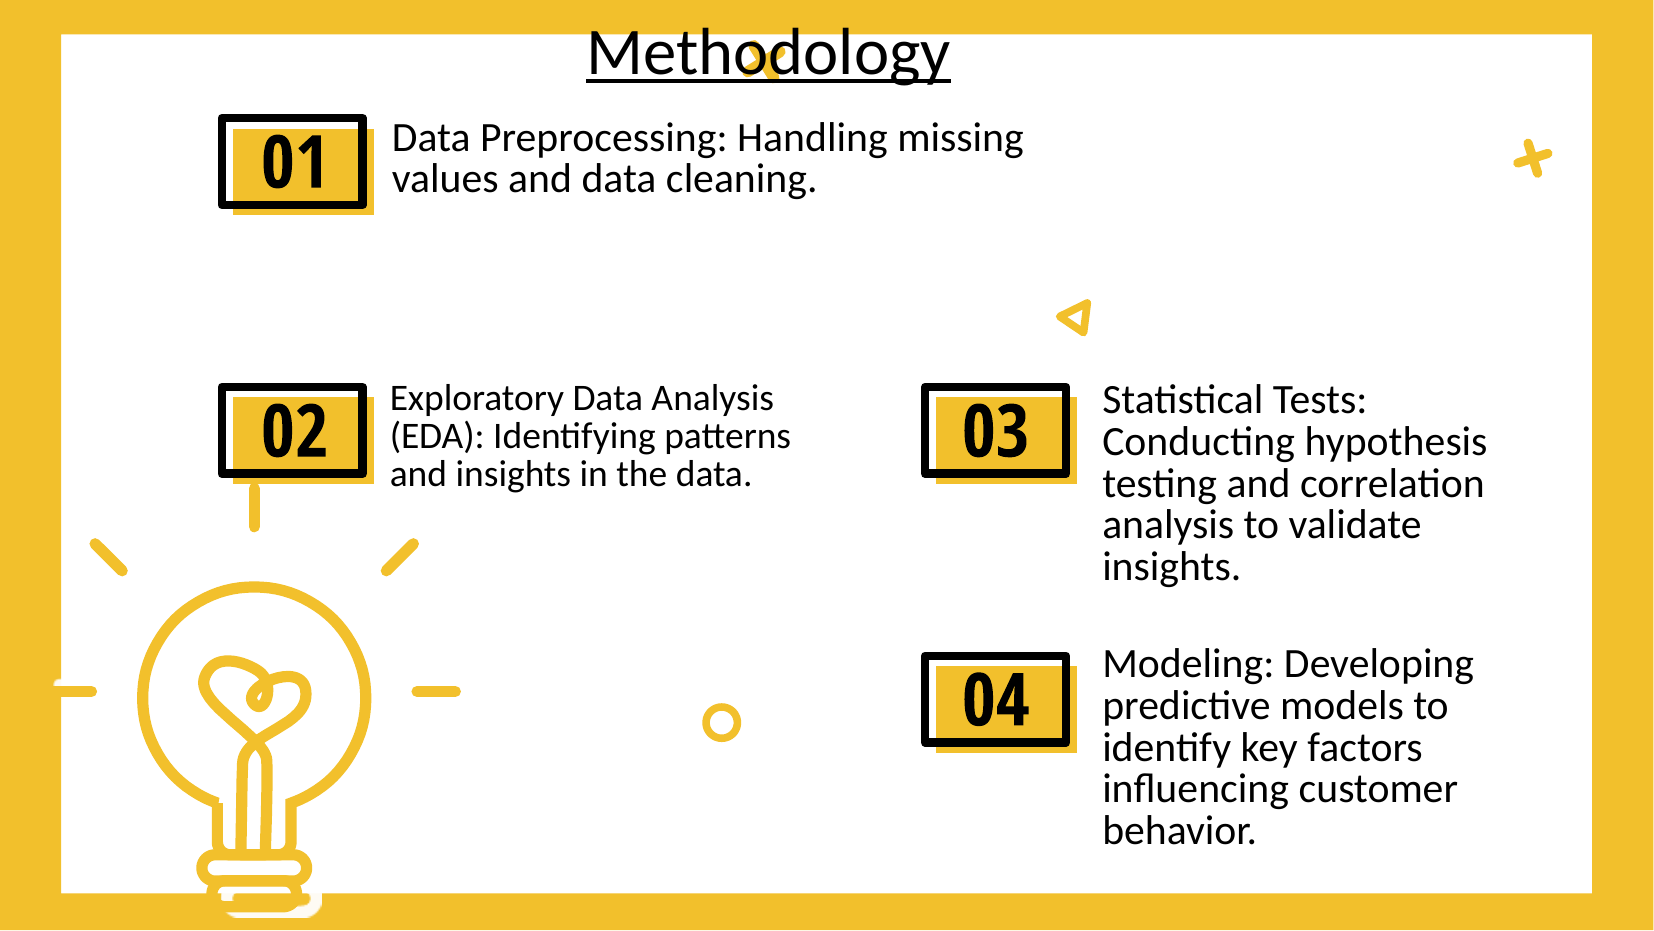

# Methodology
Data Preprocessing: Handling missing values and data cleaning.
Exploratory Data Analysis (EDA): Identifying patterns and insights in the data.
Statistical Tests: Conducting hypothesis testing and correlation analysis to validate insights.
Modeling: Developing predictive models to identify key factors influencing customer behavior.